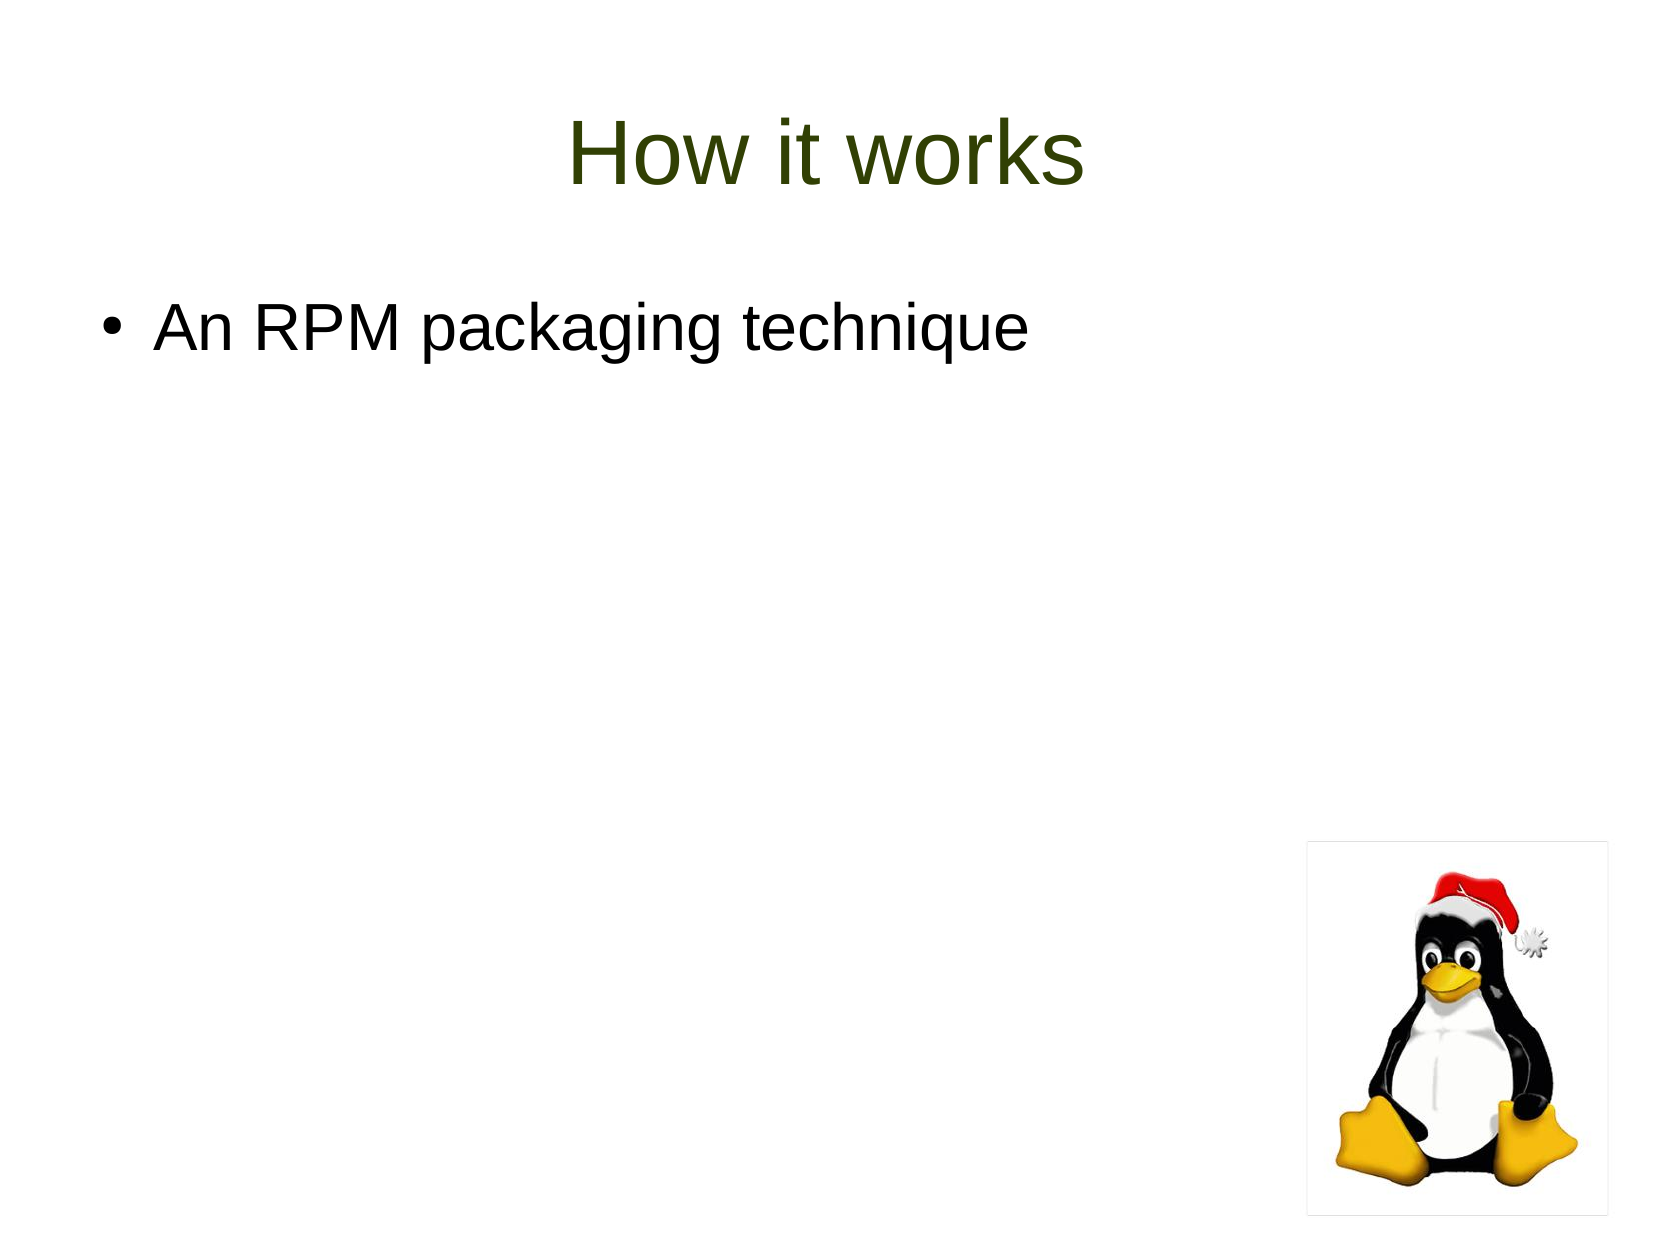

# How it works
An RPM packaging technique